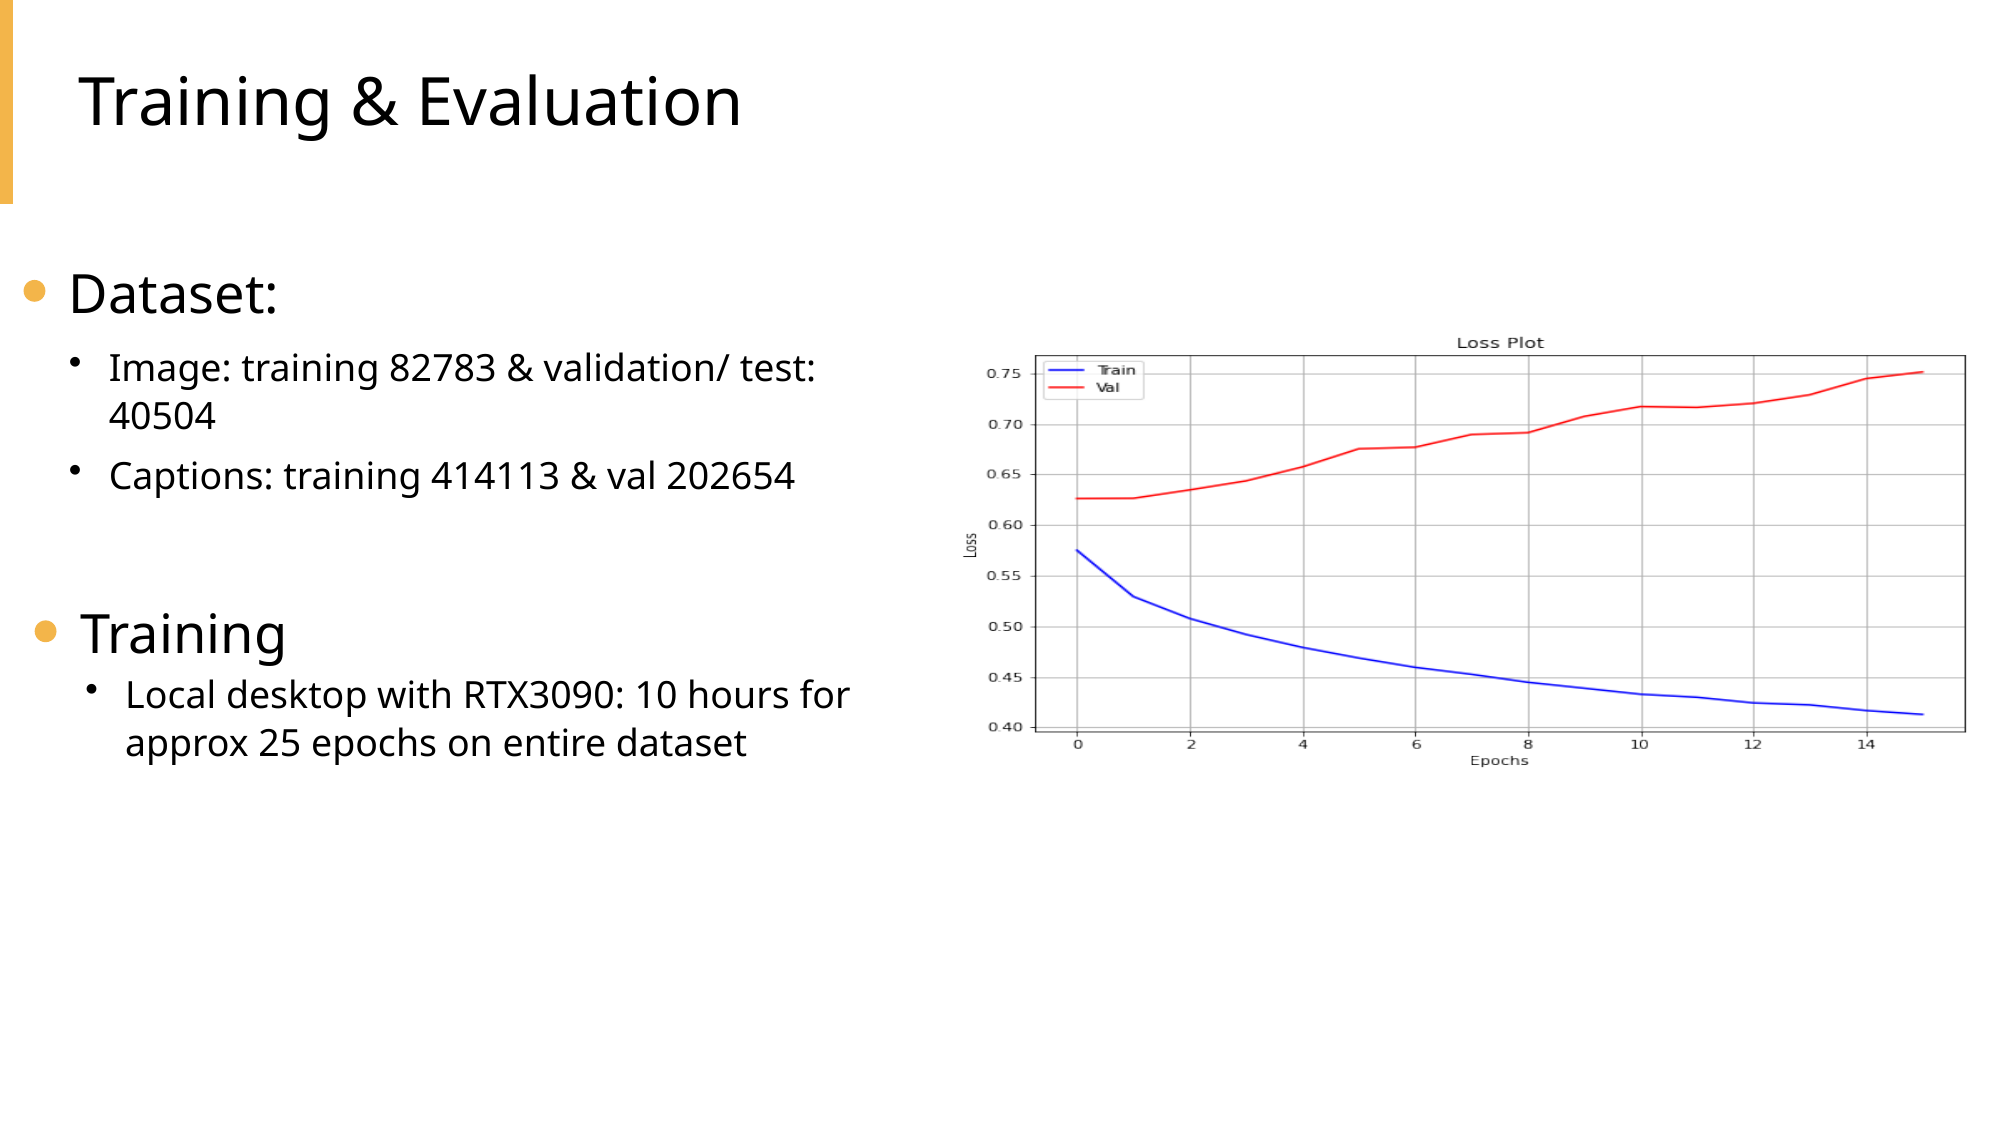

Training & Evaluation
Dataset:
Image: training 82783 & validation/ test: 40504
Captions: training 414113 & val 202654
Training
Local desktop with RTX3090: 10 hours for approx 25 epochs on entire dataset